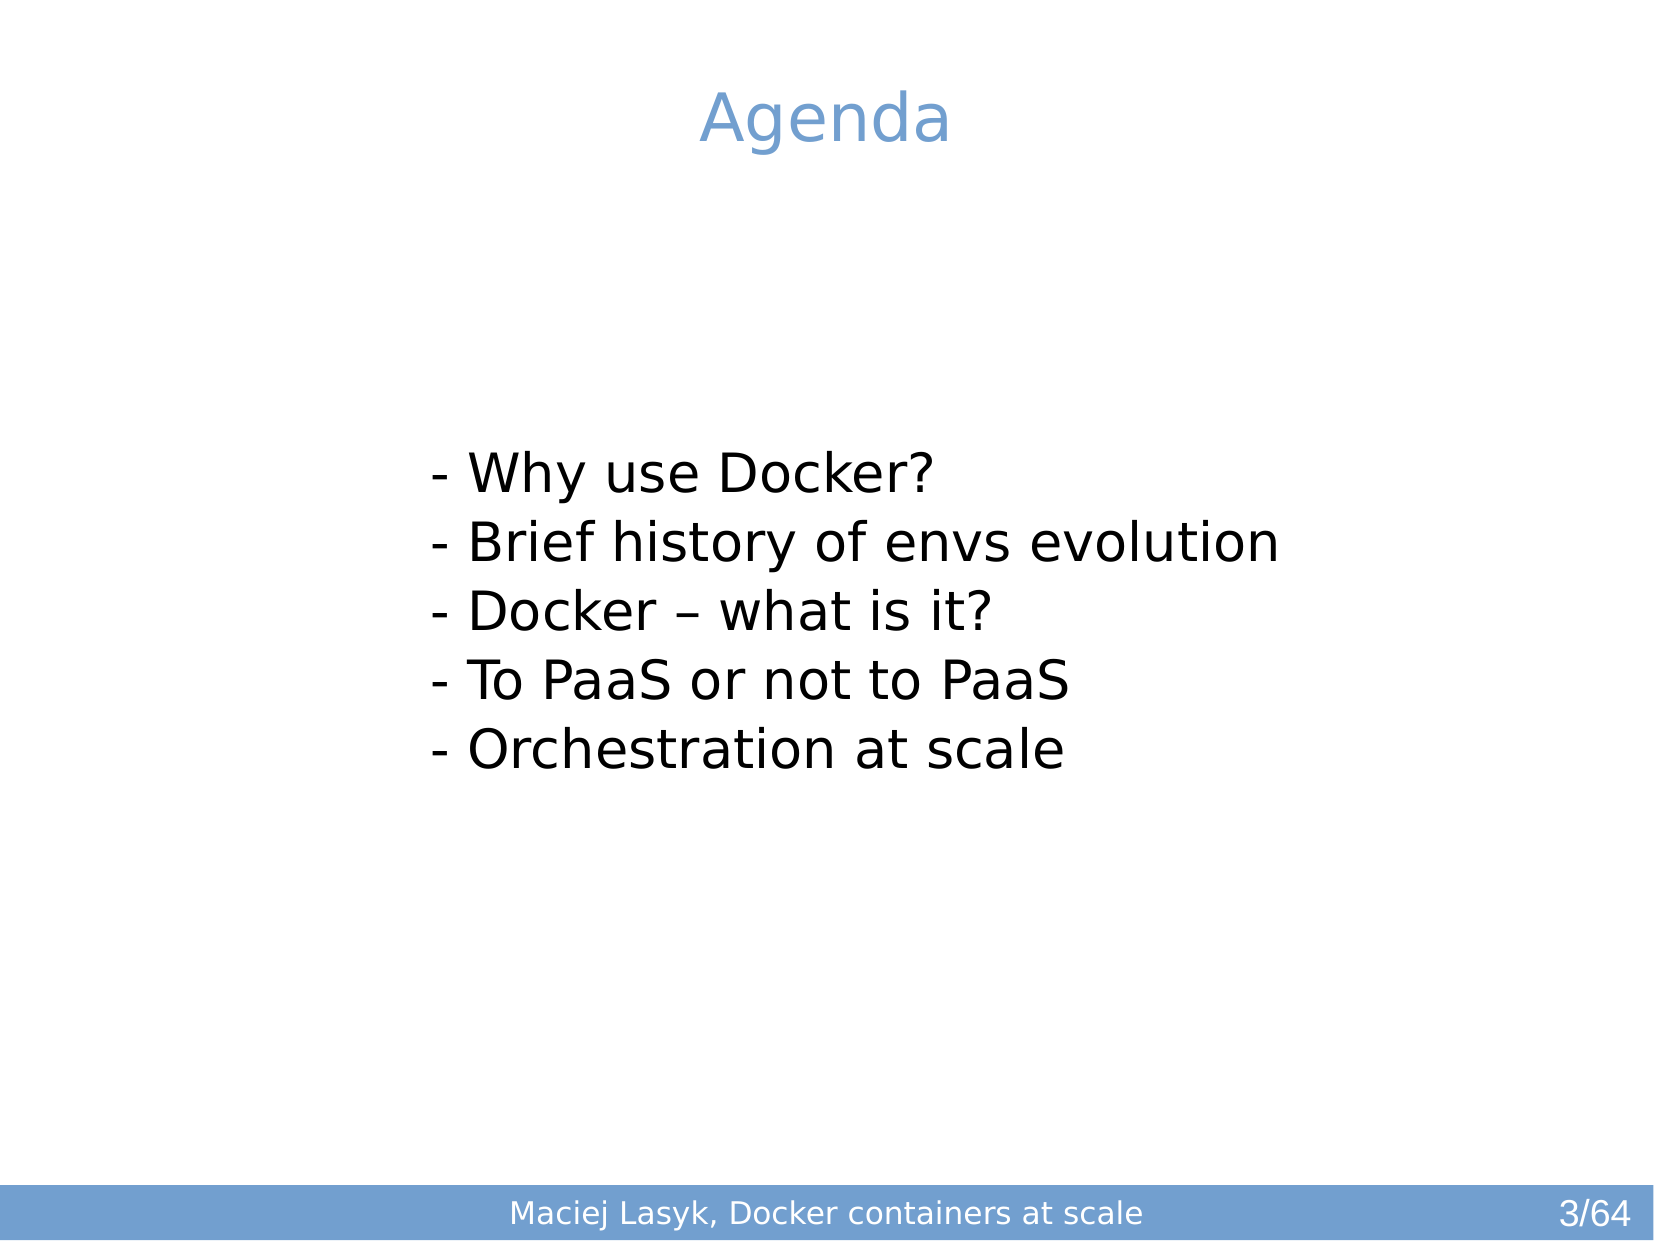

Agenda
- Why use Docker?
- Brief history of envs evolution
- Docker – what is it?
- To PaaS or not to PaaS
- Orchestration at scale
 3/64
Maciej Lasyk, Docker containers at scale